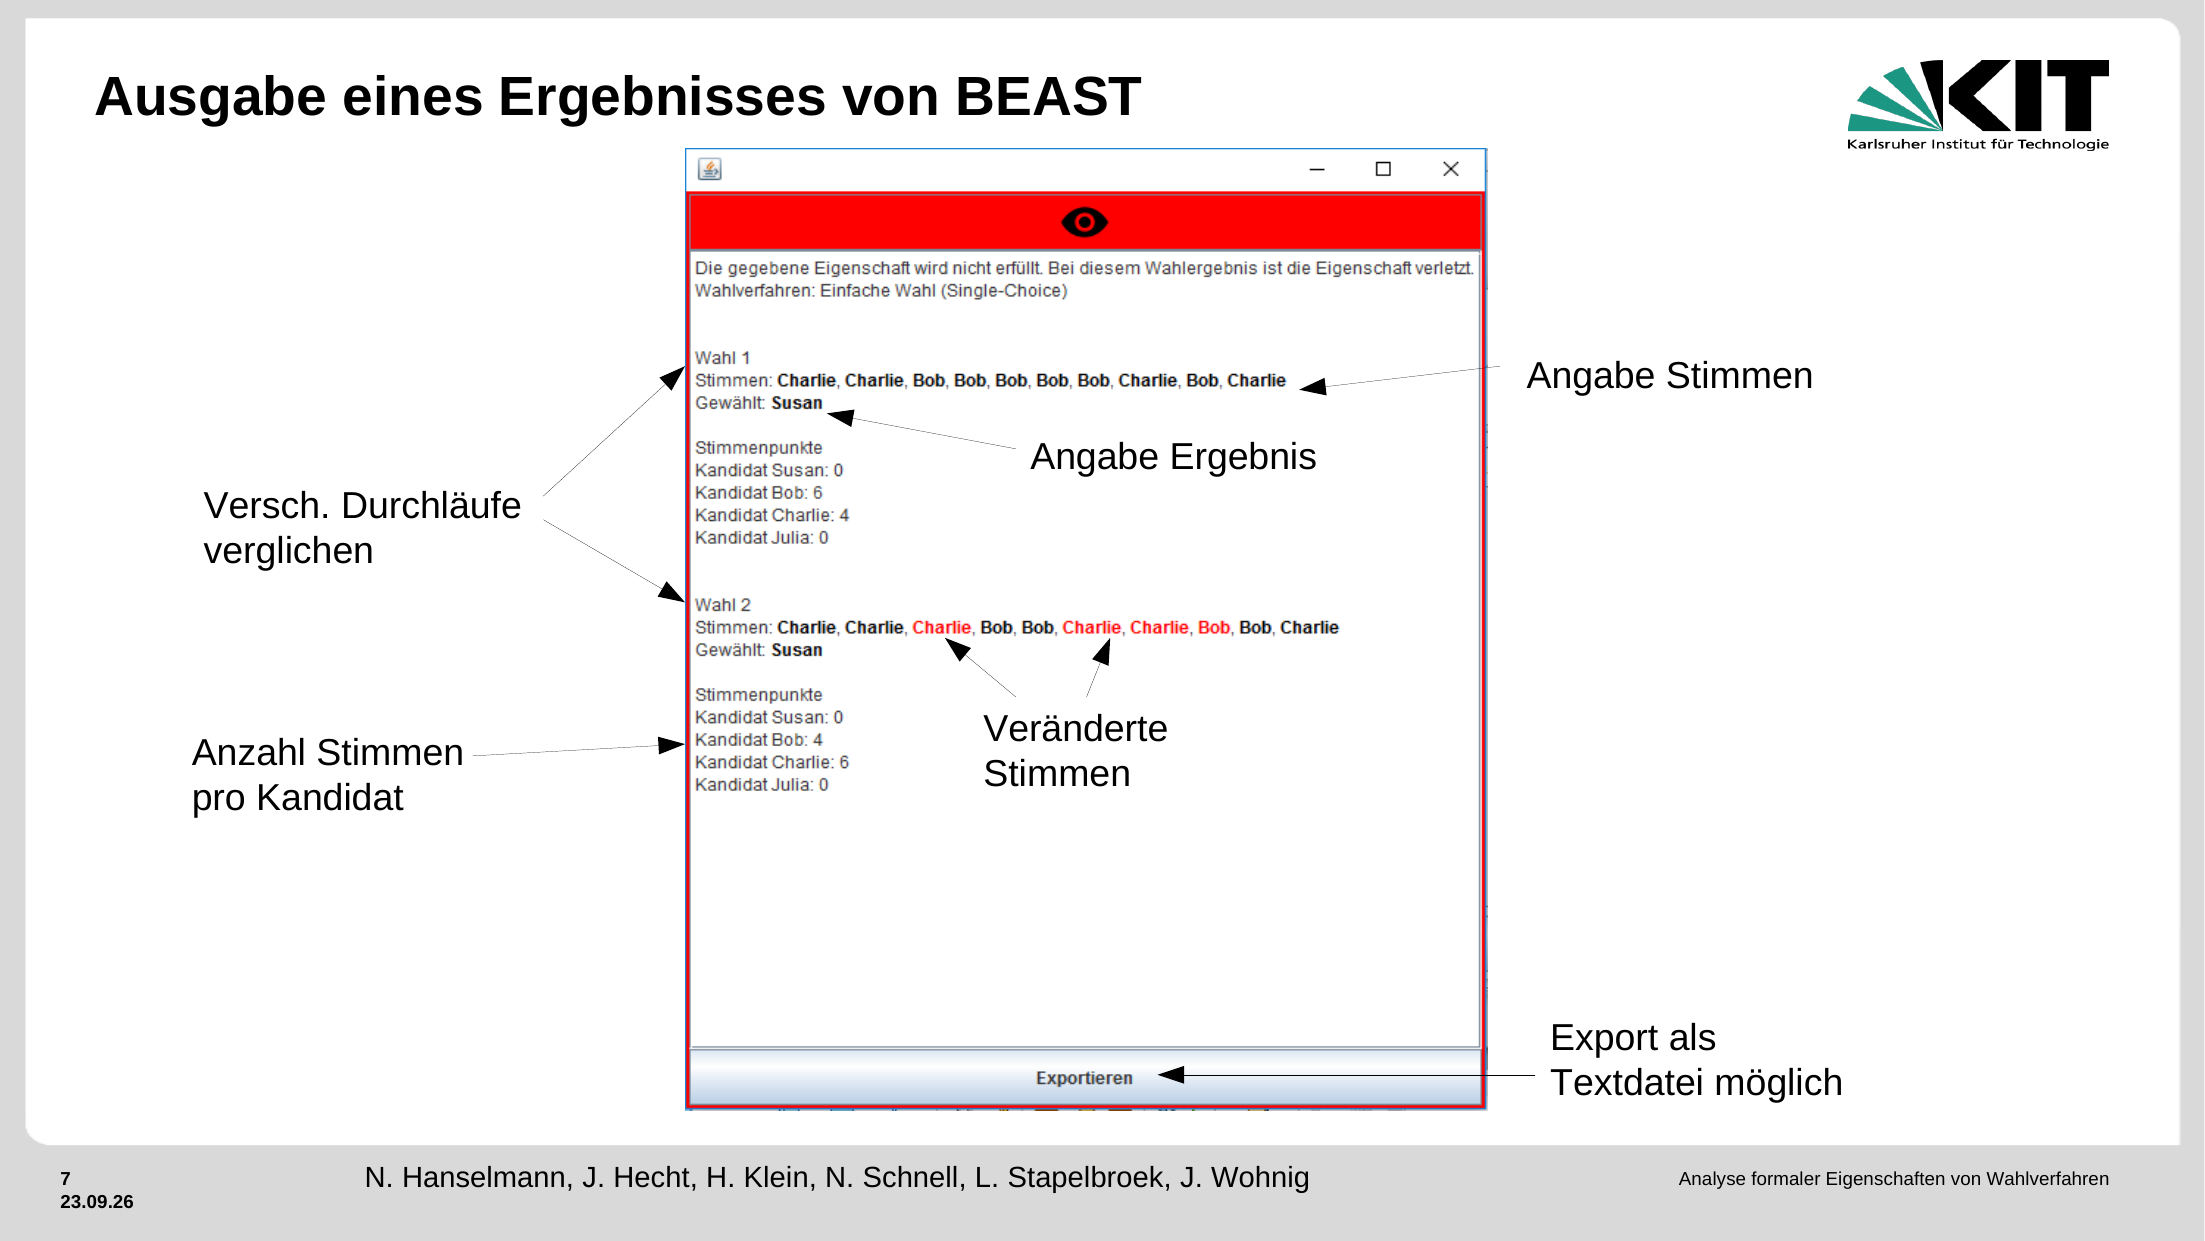

# Ausgabe eines Ergebnisses von BEAST
Angabe Stimmen
Angabe Ergebnis
Versch. Durchläufe verglichen
Veränderte Stimmen
Anzahl Stimmen pro Kandidat
Export als Textdatei möglich
Prof. Max Mustermann – Präsentationstitel